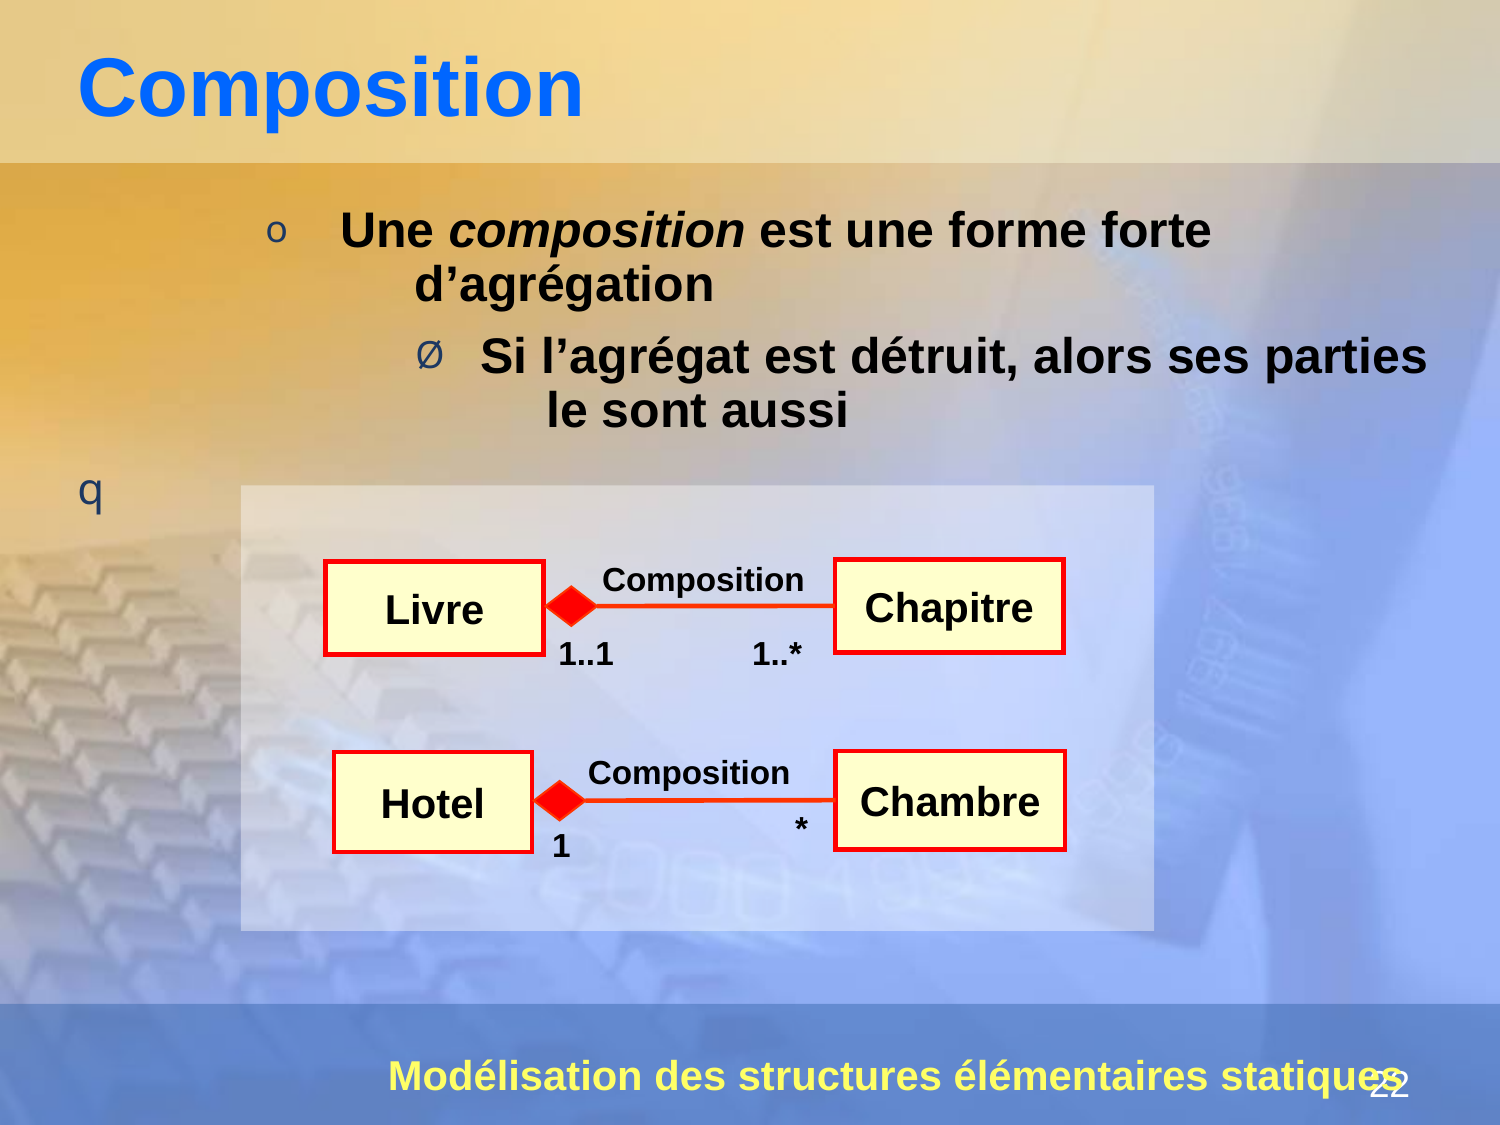

# Composition
Une composition est une forme forte d’agrégation
Si l’agrégat est détruit, alors ses parties le sont aussi
Composition
Chapitre
Livre
1..1
1..*
Composition
Chambre
Hotel
*
1
Modélisation des structures élémentaires statiques